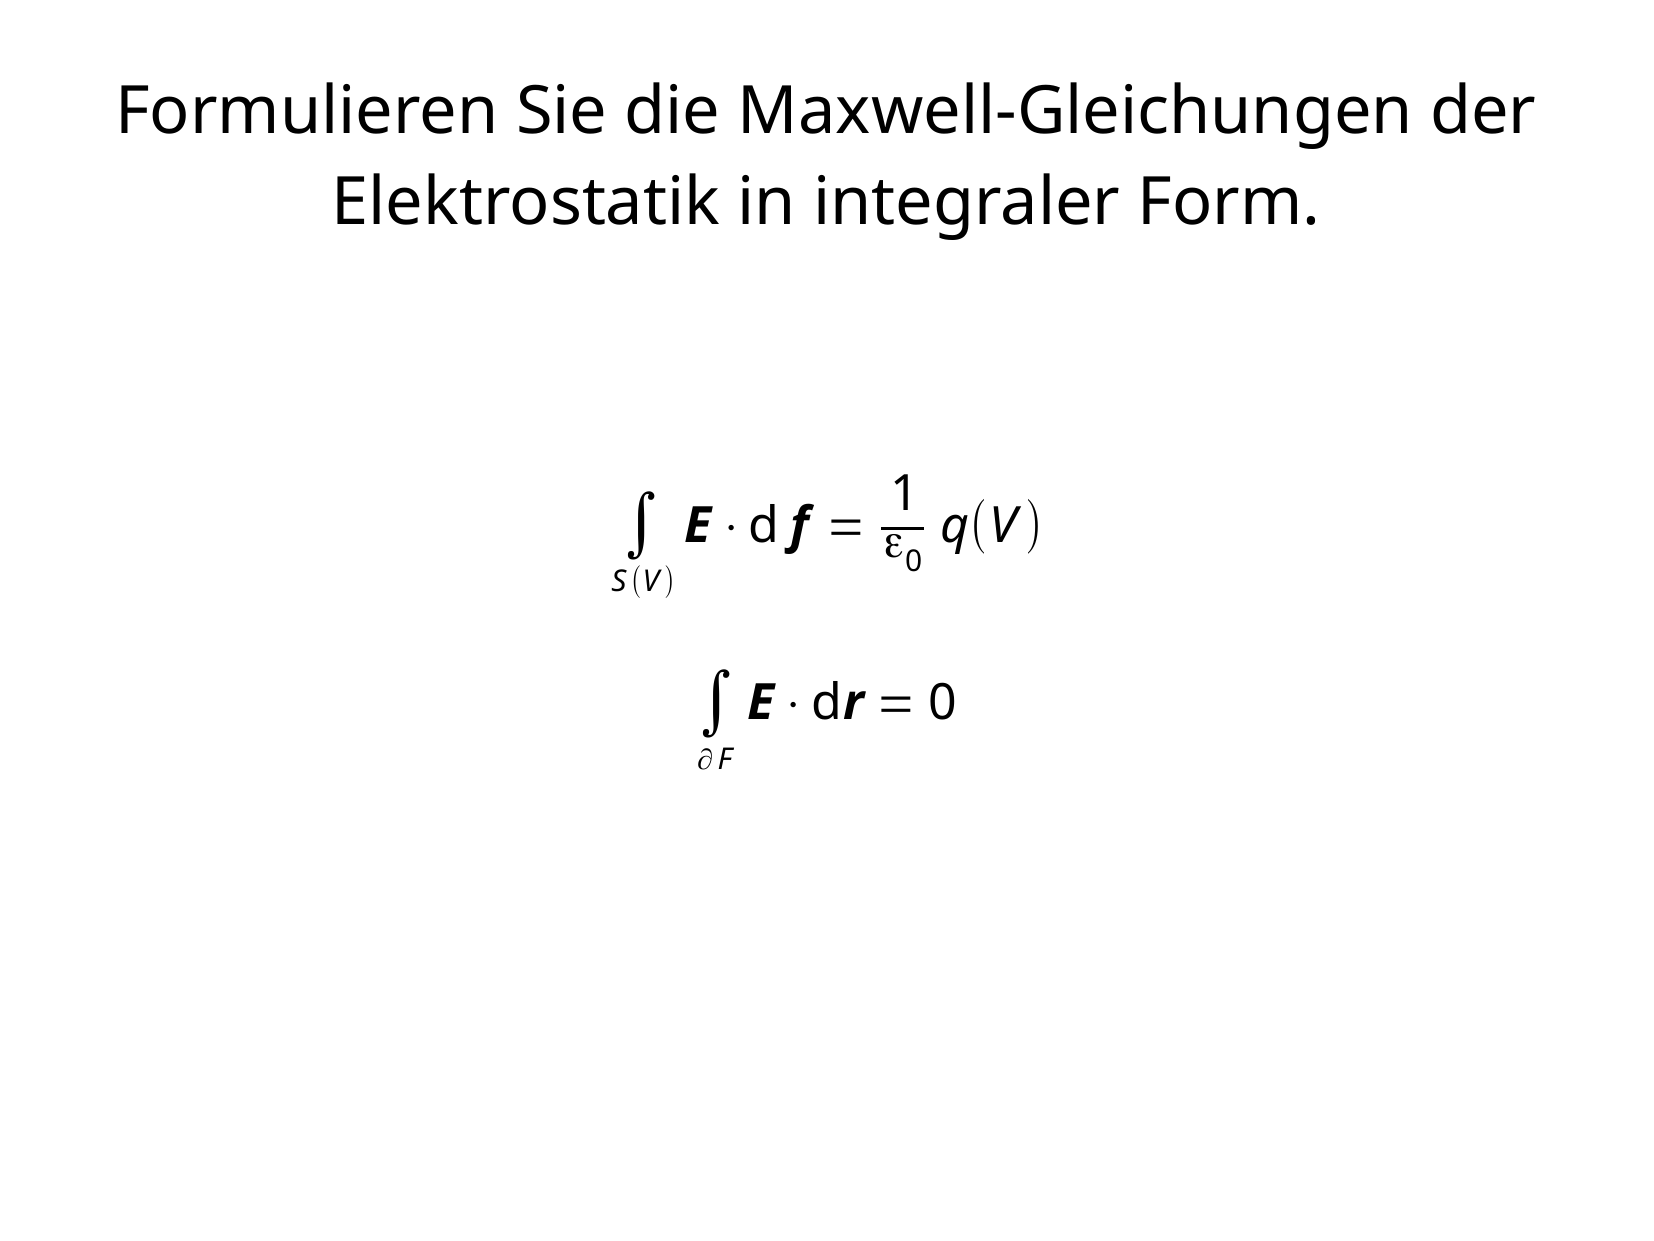

# Formulieren Sie die Maxwell-Gleichungen der Elektrostatik in integraler Form.